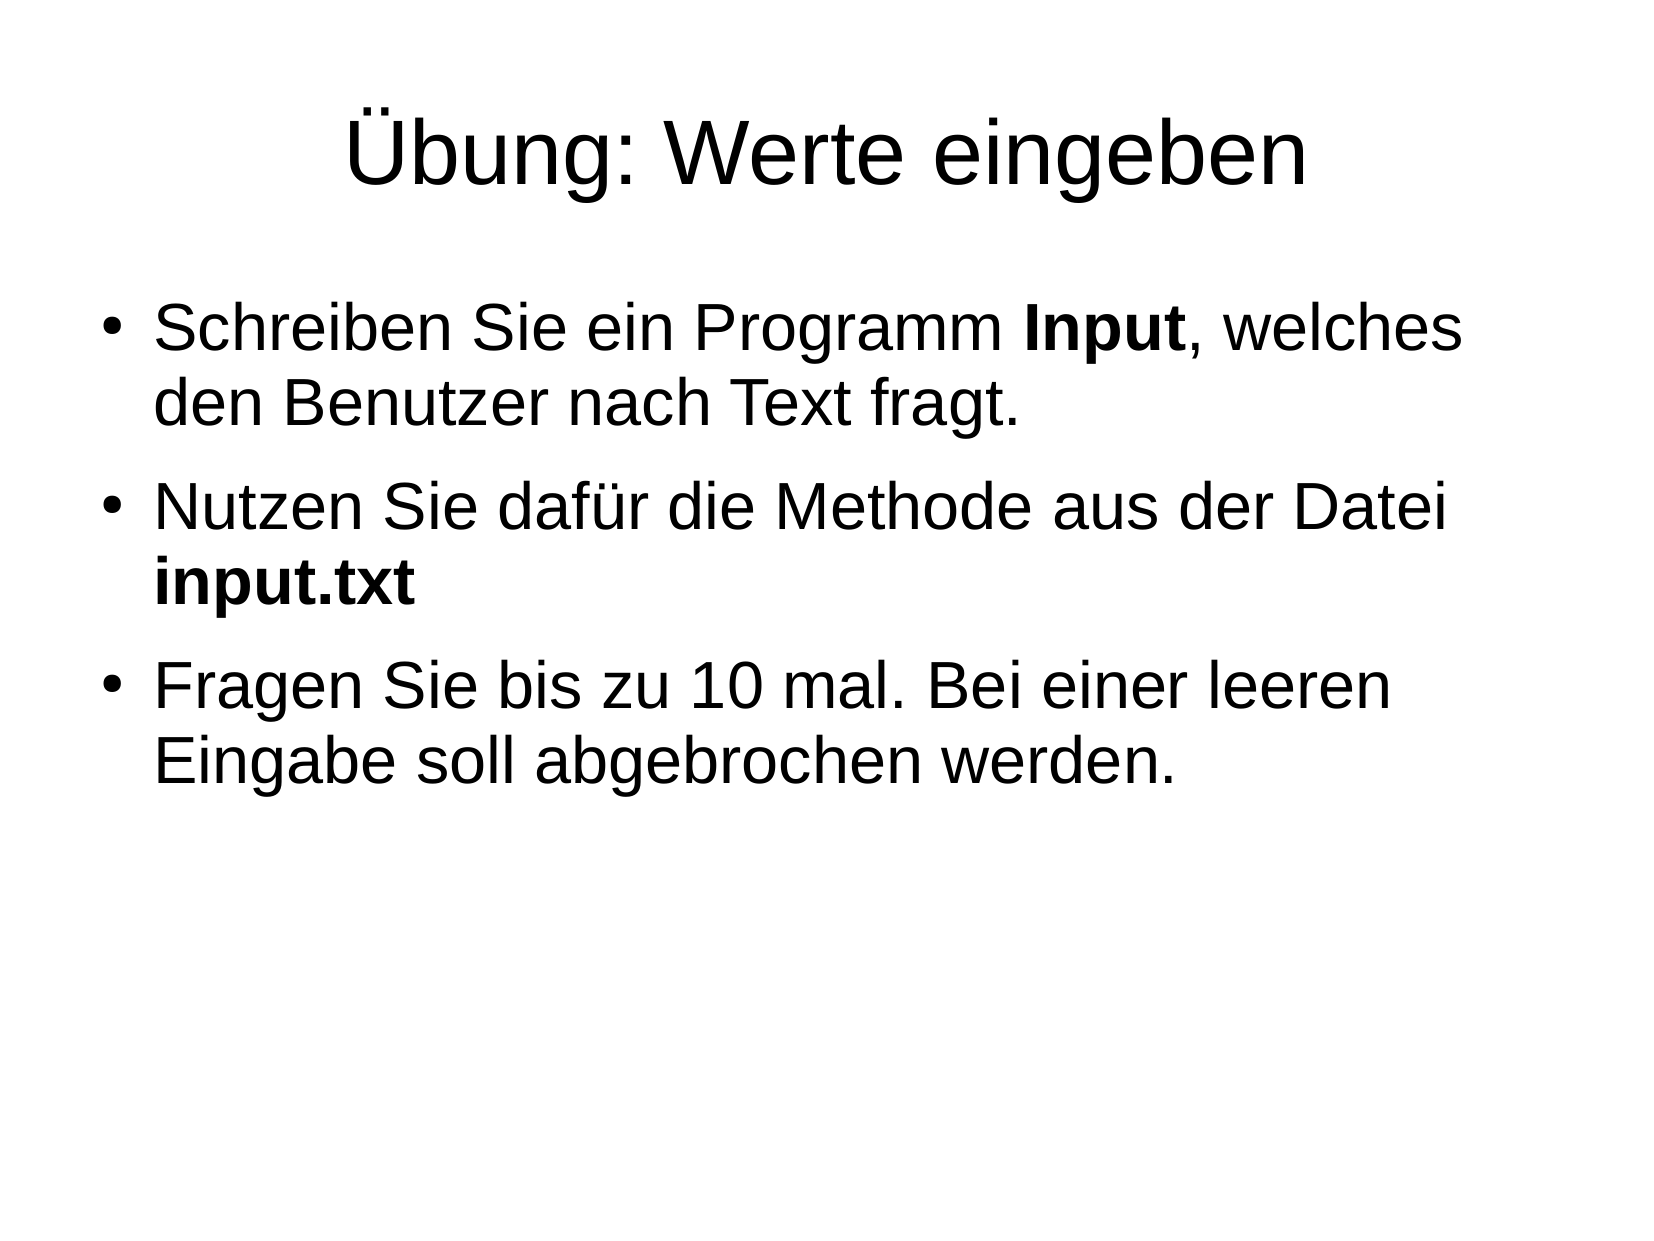

# Übung: Werte eingeben
Schreiben Sie ein Programm Input, welches den Benutzer nach Text fragt.
Nutzen Sie dafür die Methode aus der Datei input.txt
Fragen Sie bis zu 10 mal. Bei einer leeren Eingabe soll abgebrochen werden.